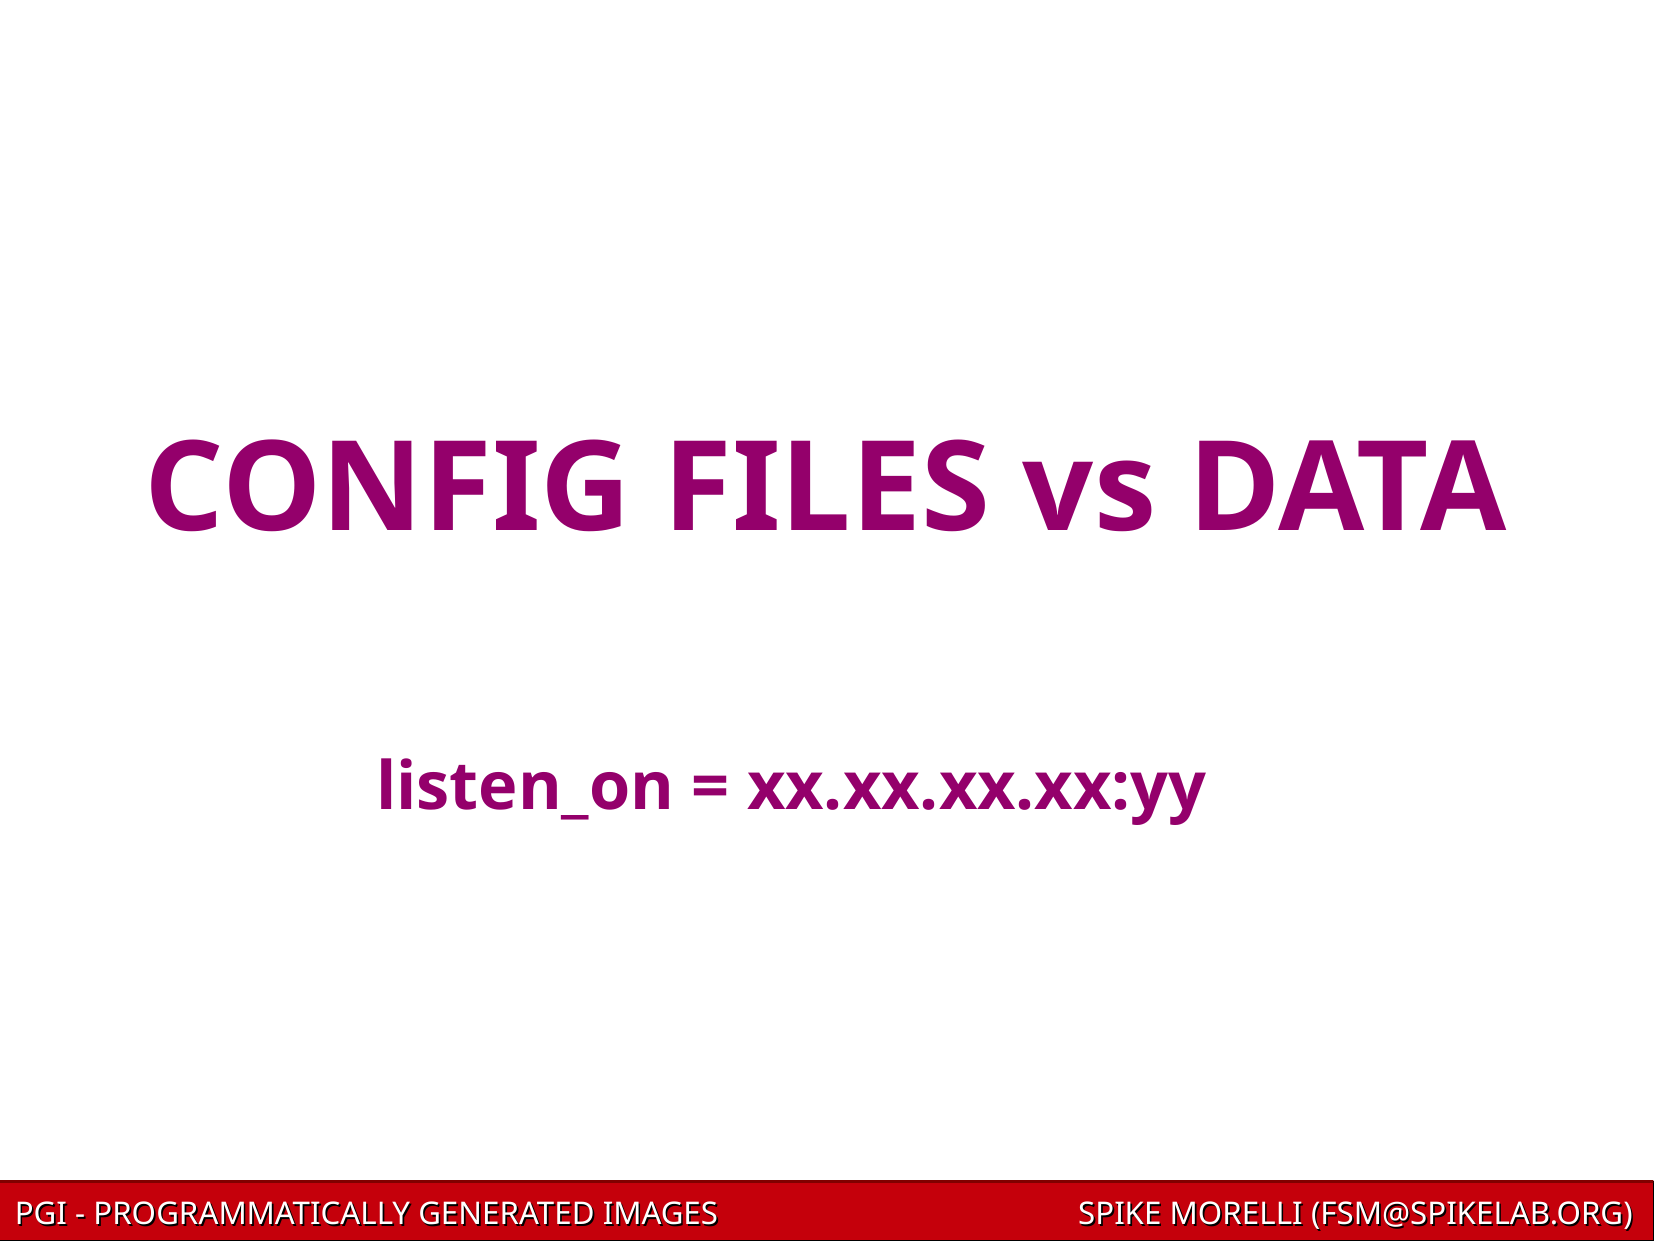

CONFIG FILES vs DATA
listen_on = xx.xx.xx.xx:yy
PGI - PROGRAMMATICALLY GENERATED IMAGES
SPIKE MORELLI (FSM@SPIKELAB.ORG)